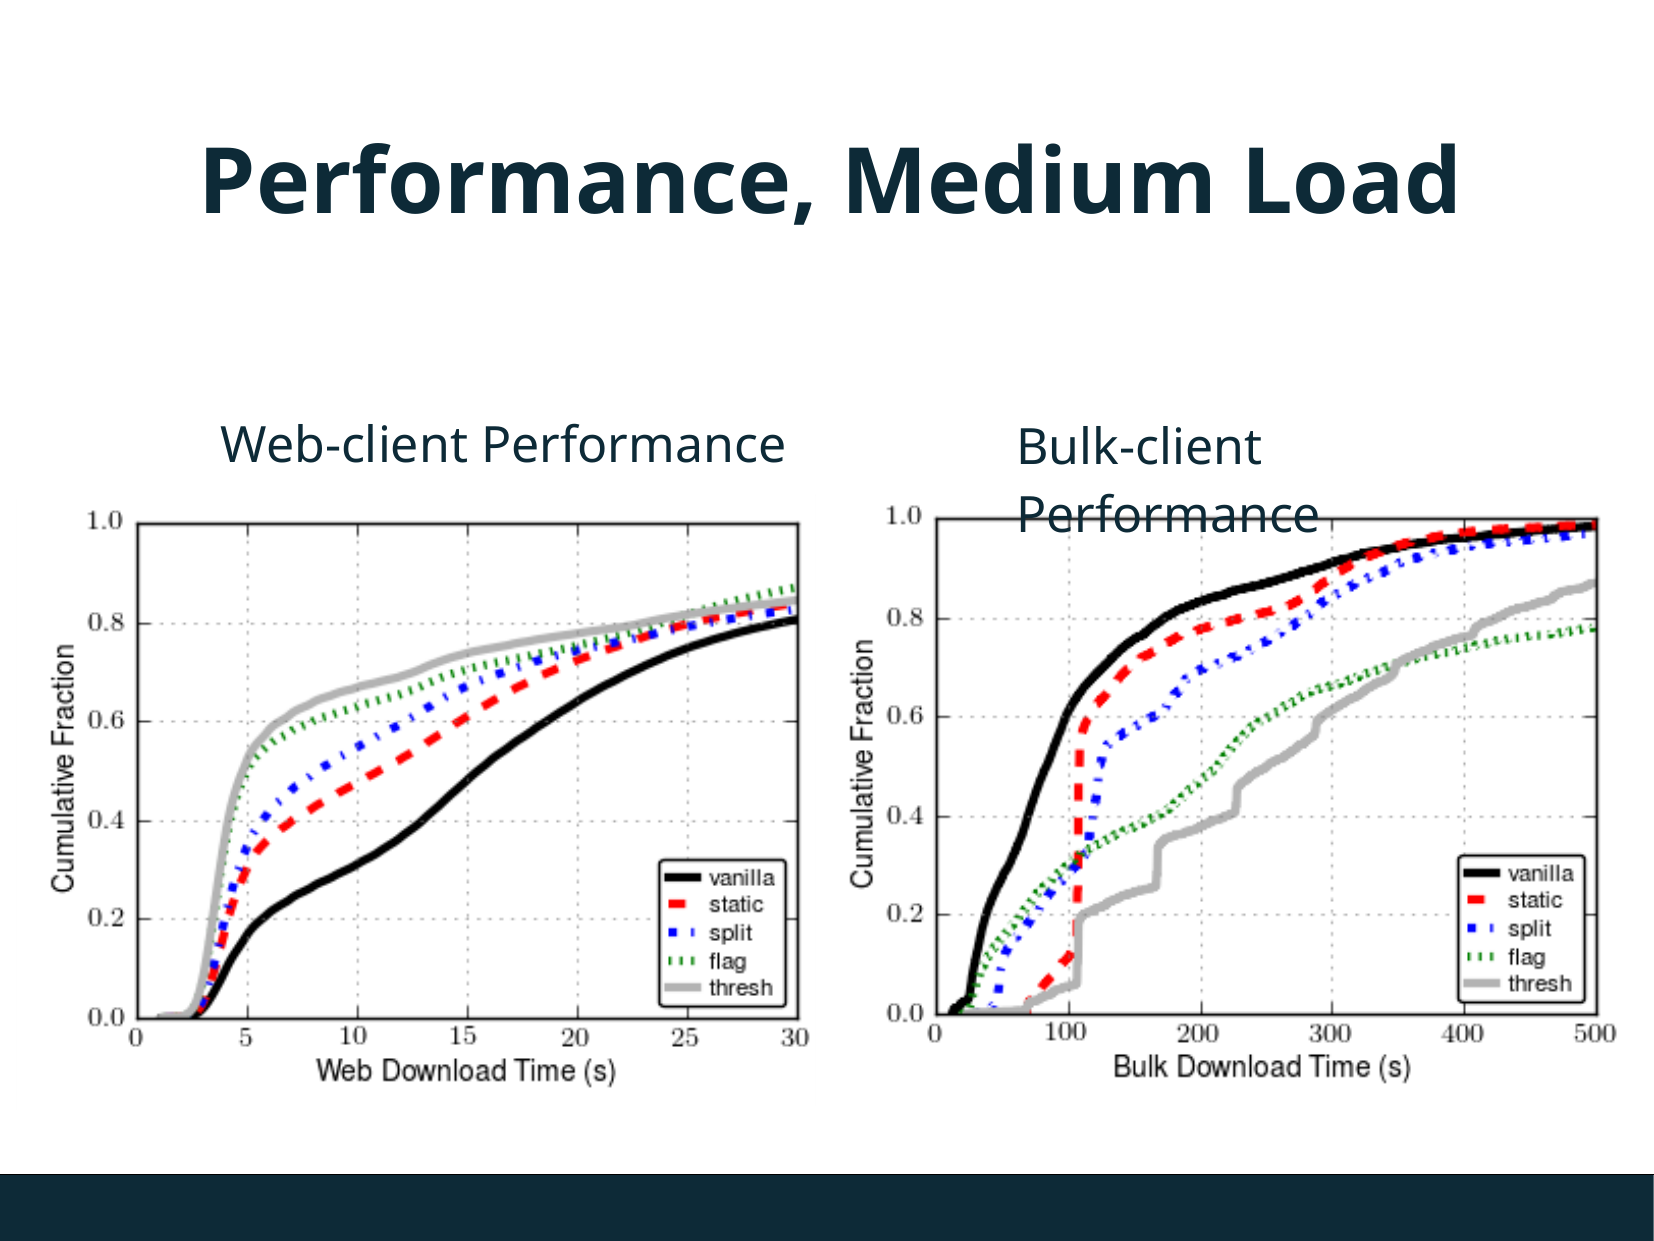

# Performance, Medium Load
Web-client Performance
Bulk-client Performance